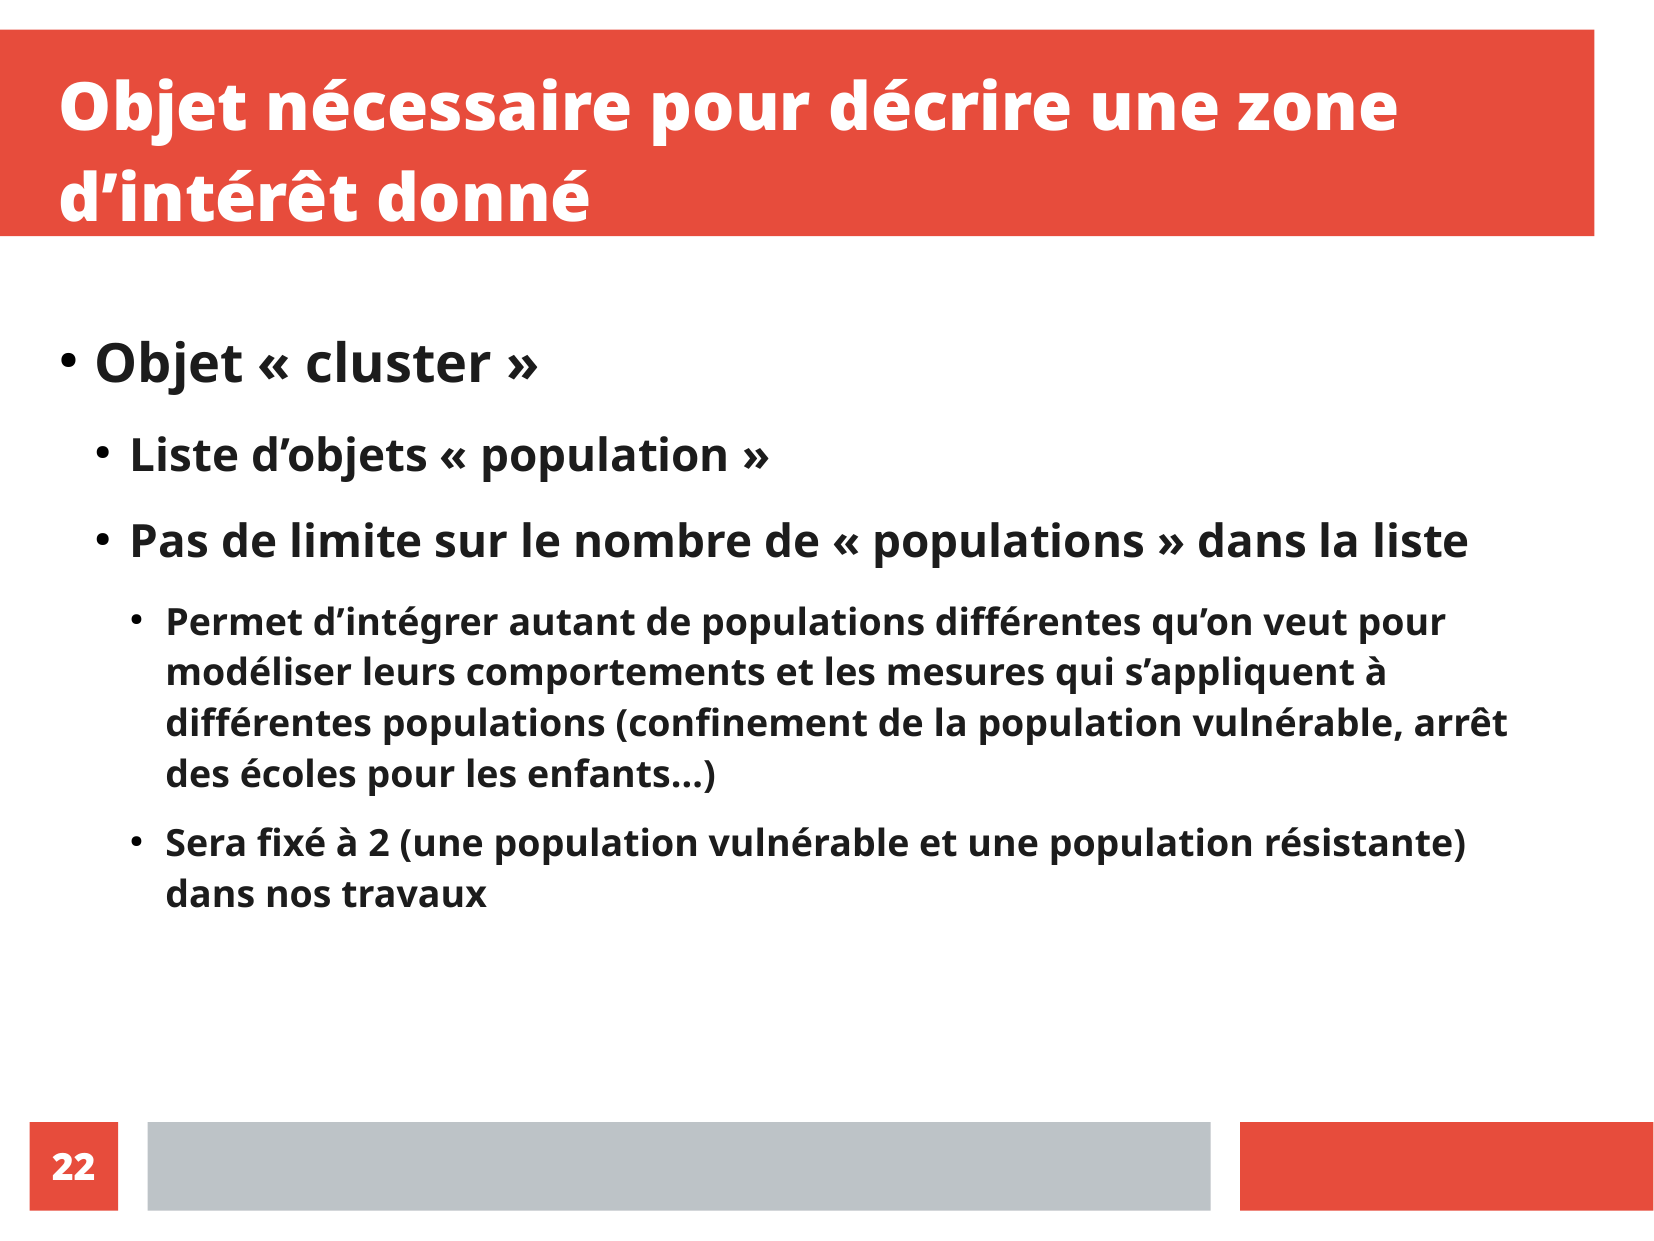

# Objet nécessaire pour décrire une zone d’intérêt donné
Objet « cluster »
Liste d’objets « population »
Pas de limite sur le nombre de « populations » dans la liste
Permet d’intégrer autant de populations différentes qu’on veut pour modéliser leurs comportements et les mesures qui s’appliquent à différentes populations (confinement de la population vulnérable, arrêt des écoles pour les enfants...)
Sera fixé à 2 (une population vulnérable et une population résistante) dans nos travaux
22